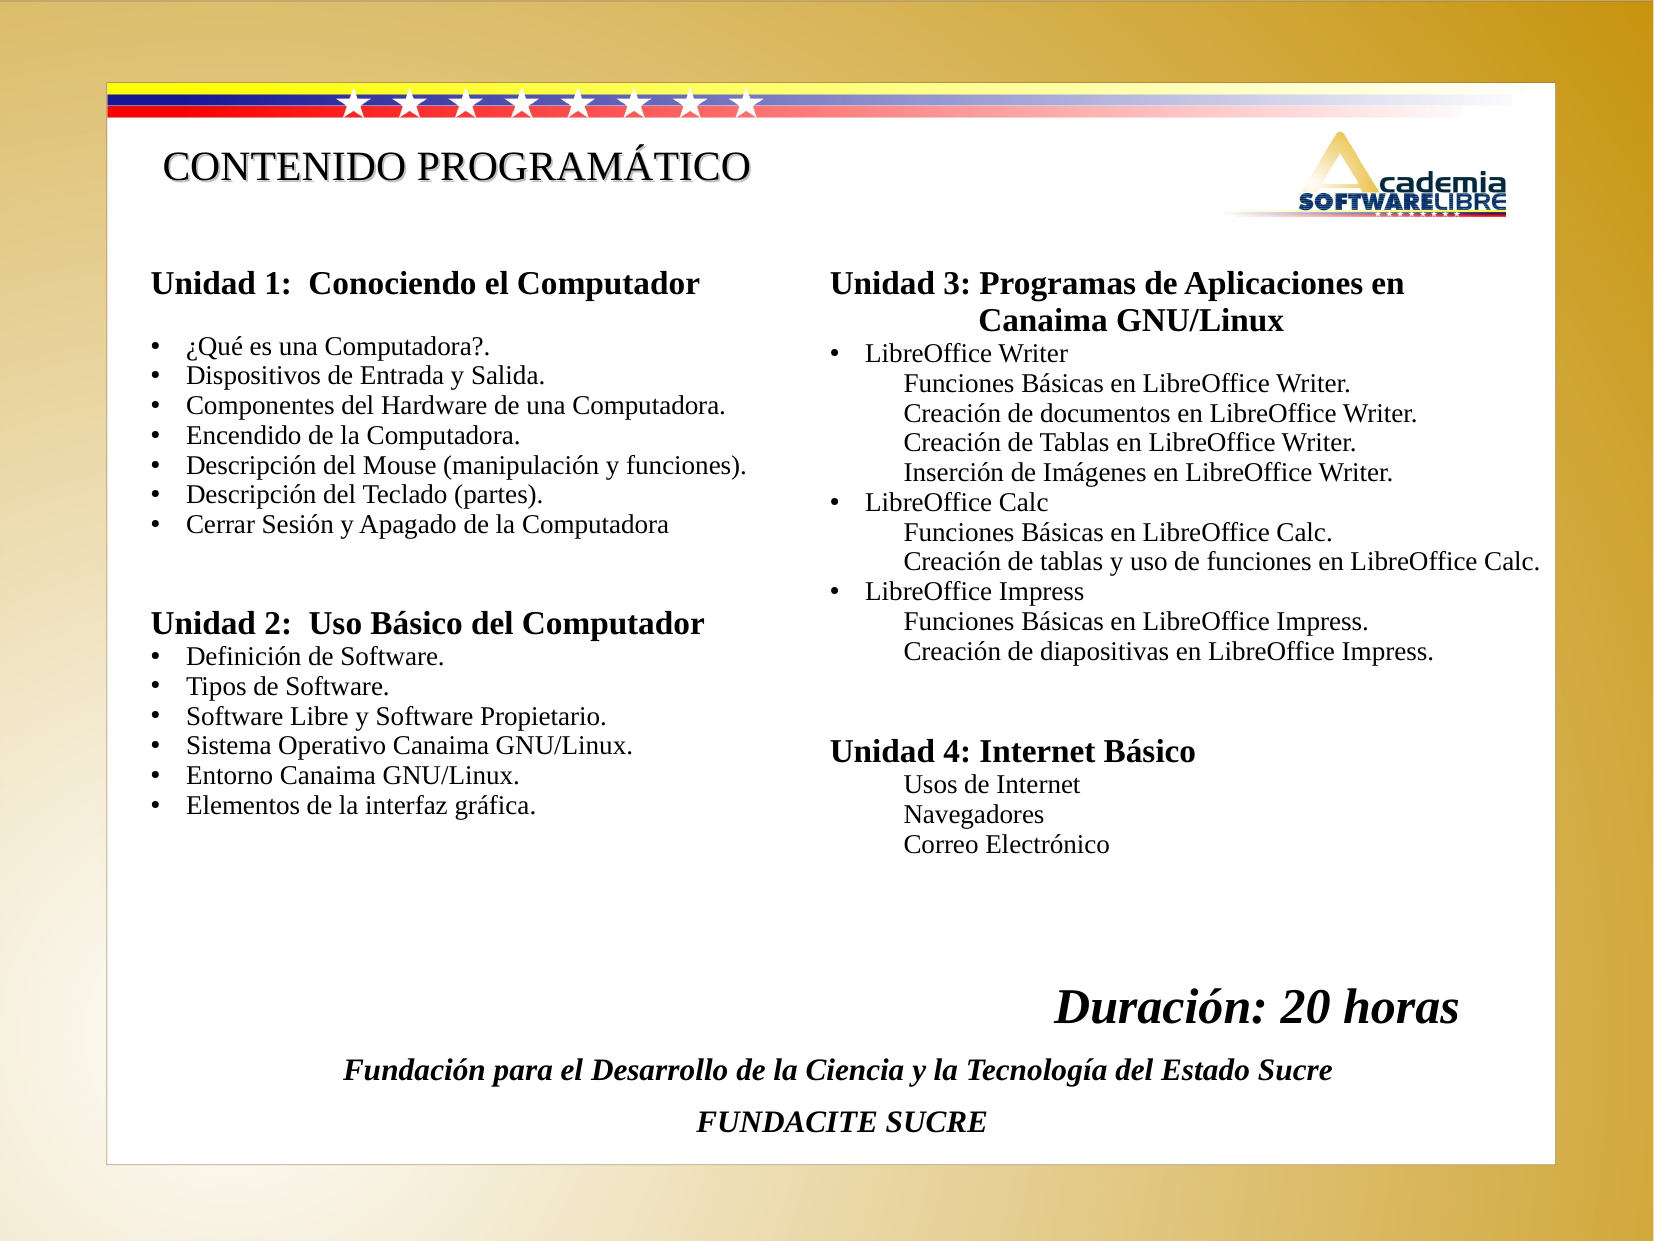

CONTENIDO PROGRAMÁTICO
Unidad 1: Conociendo el Computador
¿Qué es una Computadora?.
Dispositivos de Entrada y Salida.
Componentes del Hardware de una Computadora.
Encendido de la Computadora.
Descripción del Mouse (manipulación y funciones).
Descripción del Teclado (partes).
Cerrar Sesión y Apagado de la Computadora
Unidad 2: Uso Básico del Computador
Definición de Software.
Tipos de Software.
Software Libre y Software Propietario.
Sistema Operativo Canaima GNU/Linux.
Entorno Canaima GNU/Linux.
Elementos de la interfaz gráfica.
Unidad 3: Programas de Aplicaciones en
 Canaima GNU/Linux
LibreOffice Writer
	Funciones Básicas en LibreOffice Writer.
	Creación de documentos en LibreOffice Writer.
	Creación de Tablas en LibreOffice Writer.
	Inserción de Imágenes en LibreOffice Writer.
LibreOffice Calc
	Funciones Básicas en LibreOffice Calc.
	Creación de tablas y uso de funciones en LibreOffice Calc.
LibreOffice Impress
	Funciones Básicas en LibreOffice Impress.
	Creación de diapositivas en LibreOffice Impress.
Unidad 4: Internet Básico
	Usos de Internet
	Navegadores
	Correo Electrónico
Duración: 20 horas
Fundación para el Desarrollo de la Ciencia y la Tecnología del Estado Sucre
 FUNDACITE SUCRE